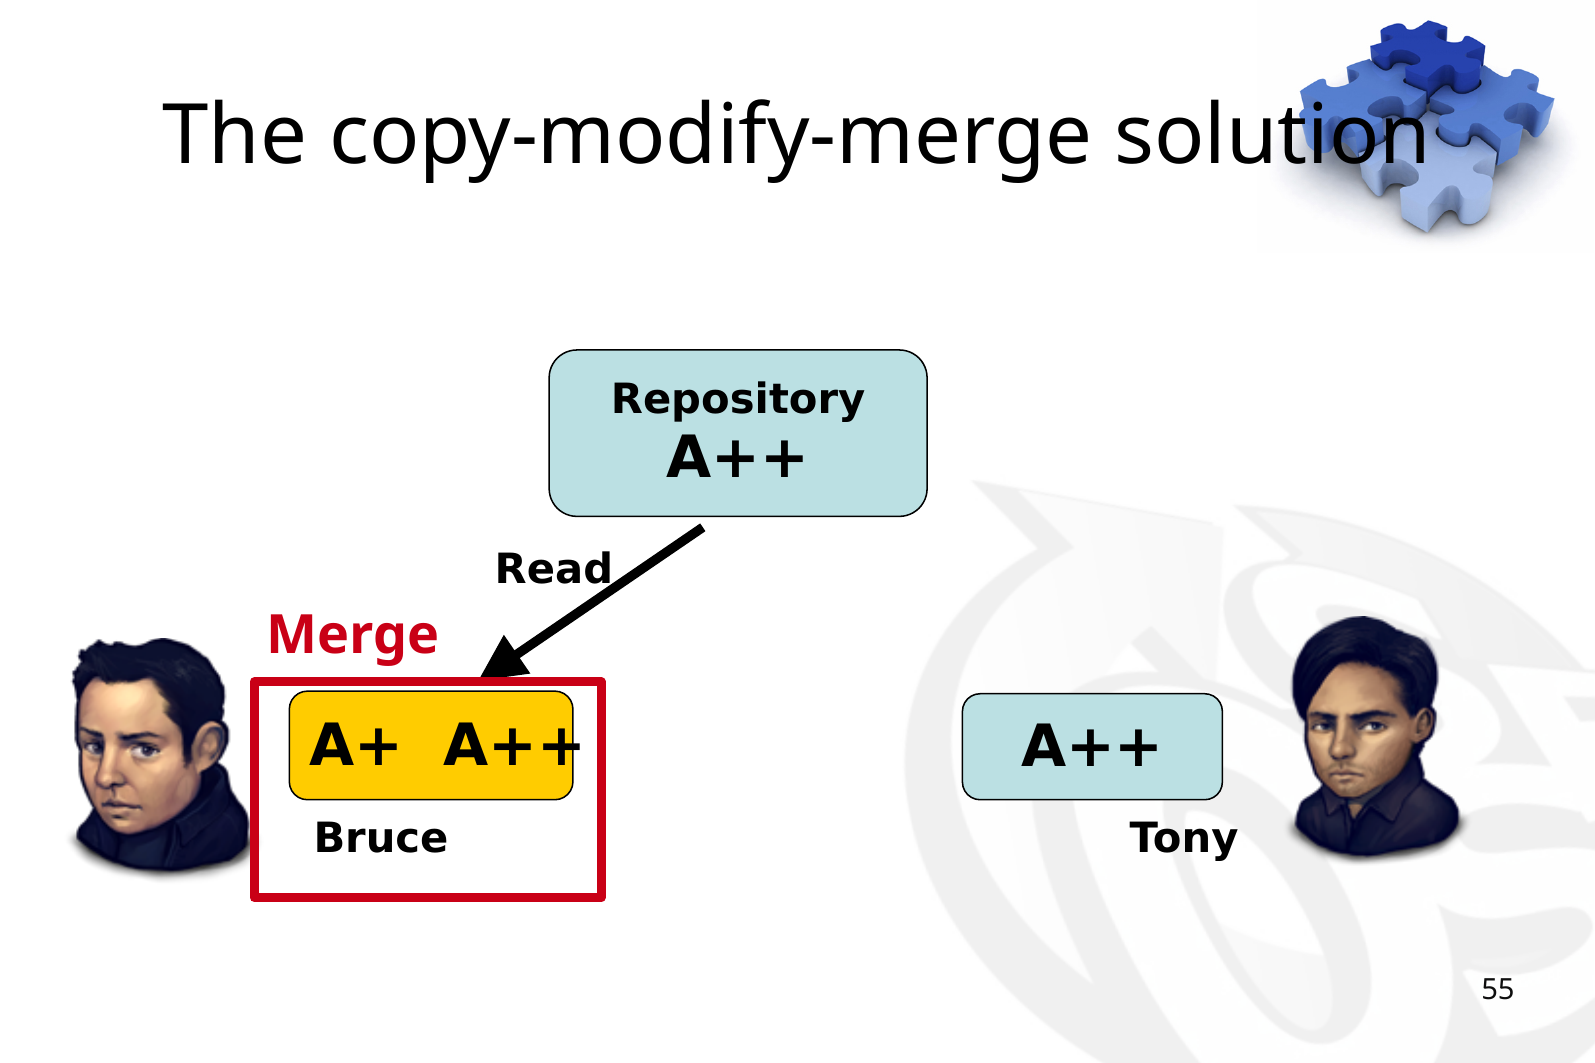

# The copy-modify-merge solution
Repository
A++
 Read
A+ A++
A++
Bruce	 Tony
Merge
55